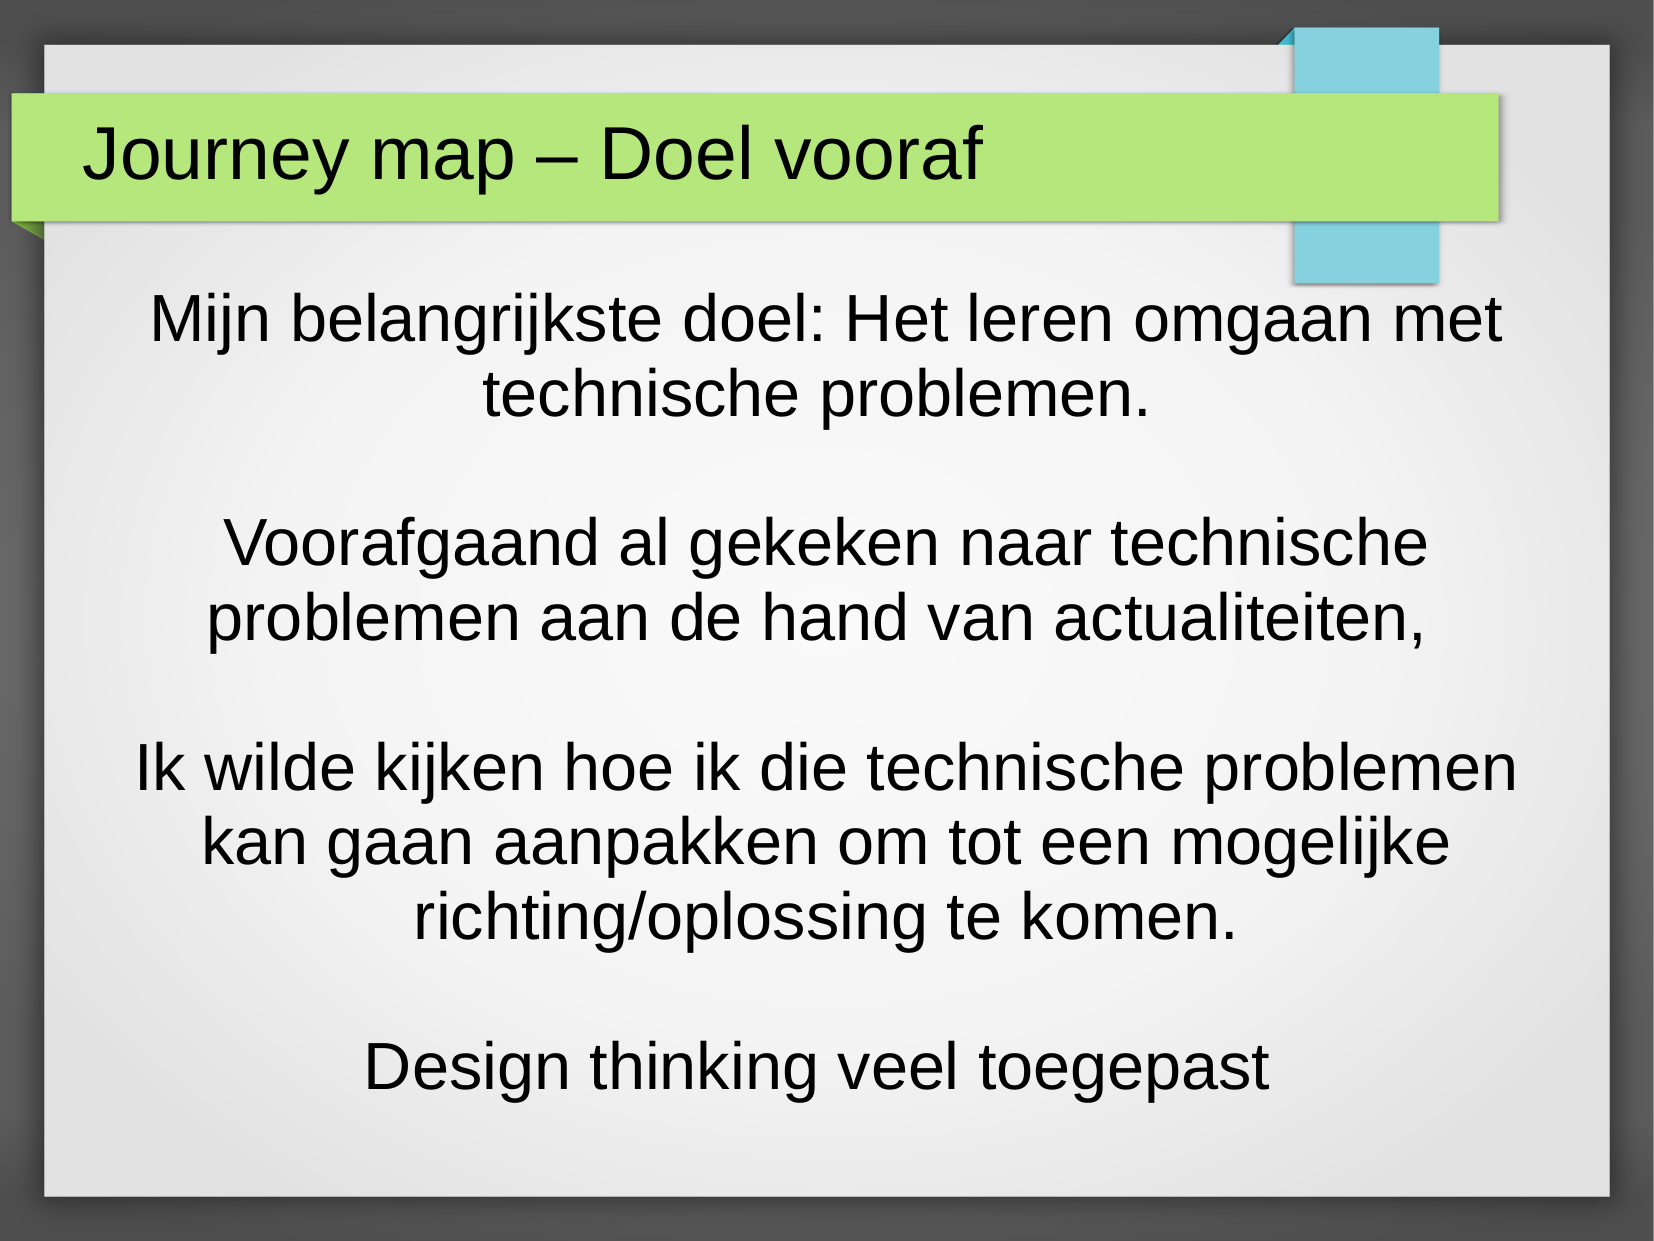

# Journey map – Doel vooraf
Mijn belangrijkste doel: Het leren omgaan met technische problemen.
Voorafgaand al gekeken naar technische problemen aan de hand van actualiteiten,
Ik wilde kijken hoe ik die technische problemen kan gaan aanpakken om tot een mogelijke richting/oplossing te komen.
Design thinking veel toegepast